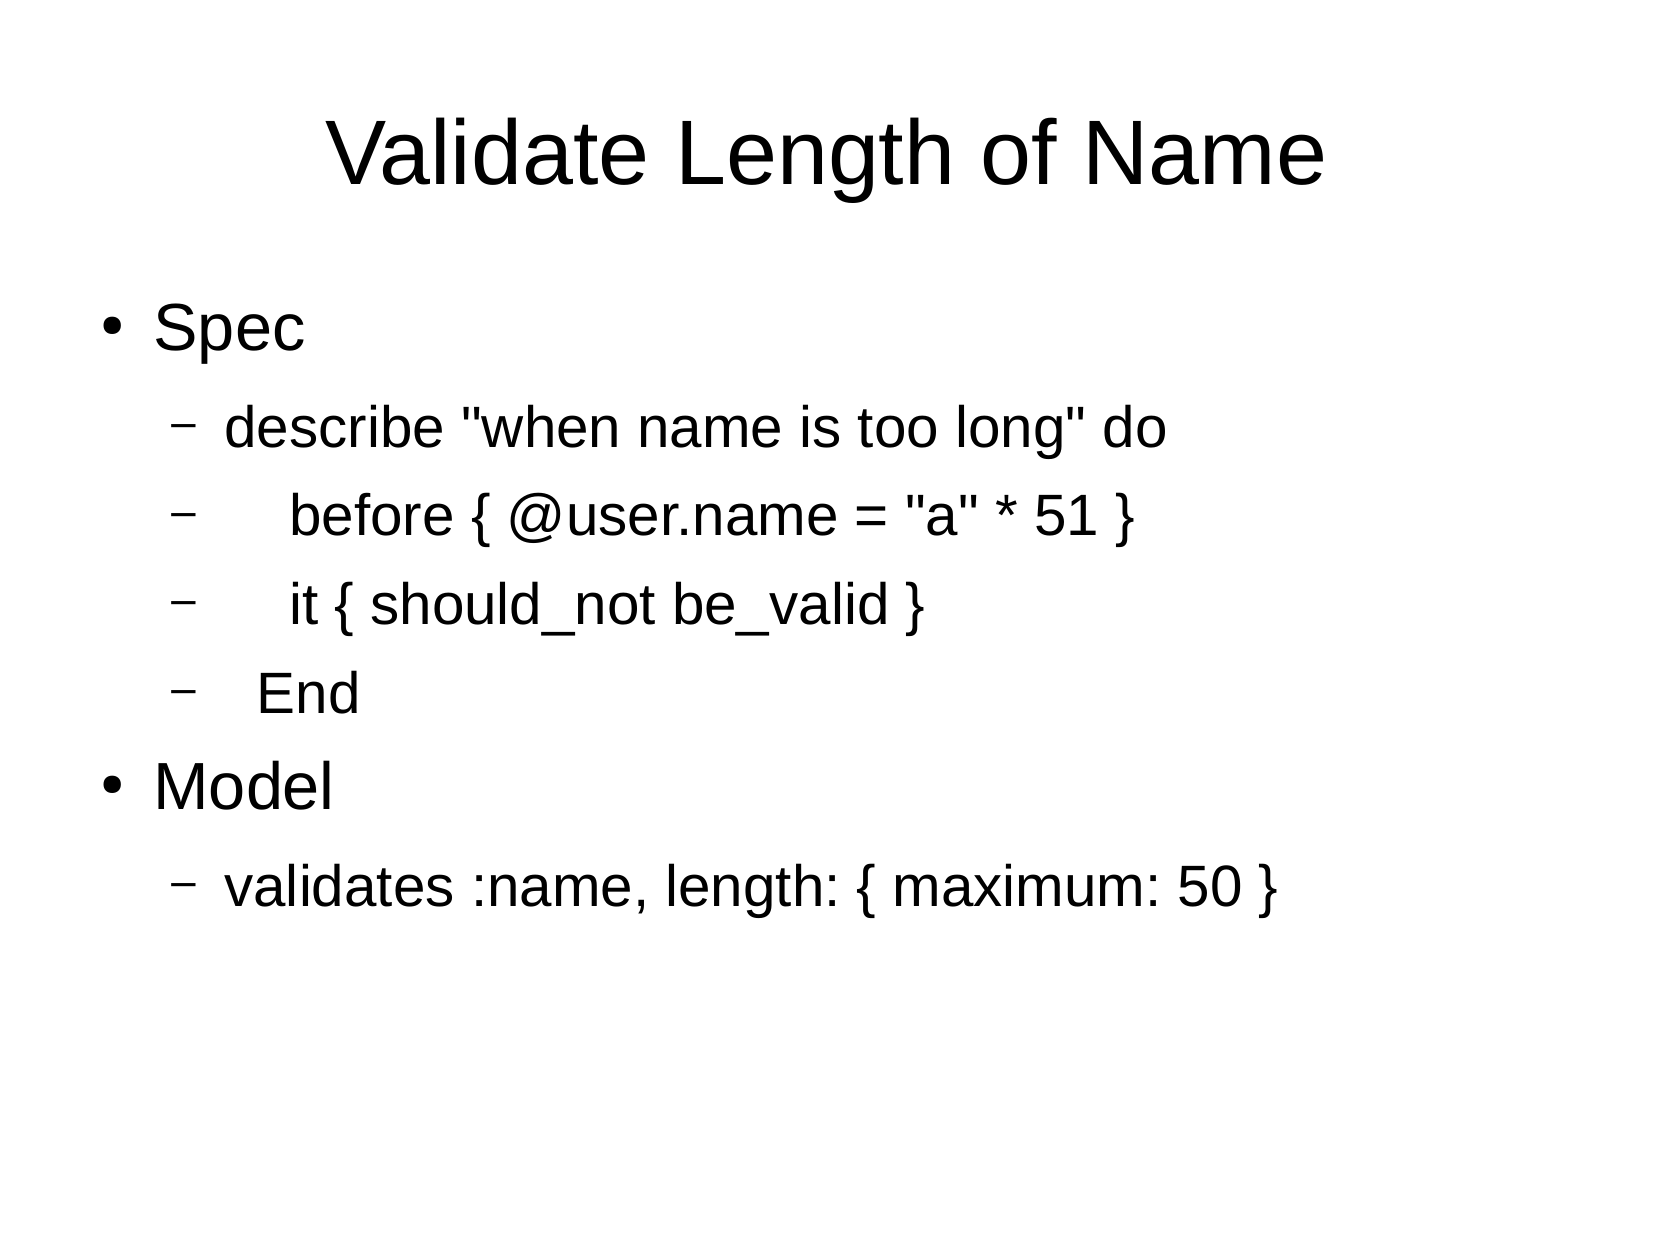

# Validate Length of Name
Spec
describe "when name is too long" do
 before { @user.name = "a" * 51 }
 it { should_not be_valid }
 End
Model
validates :name, length: { maximum: 50 }